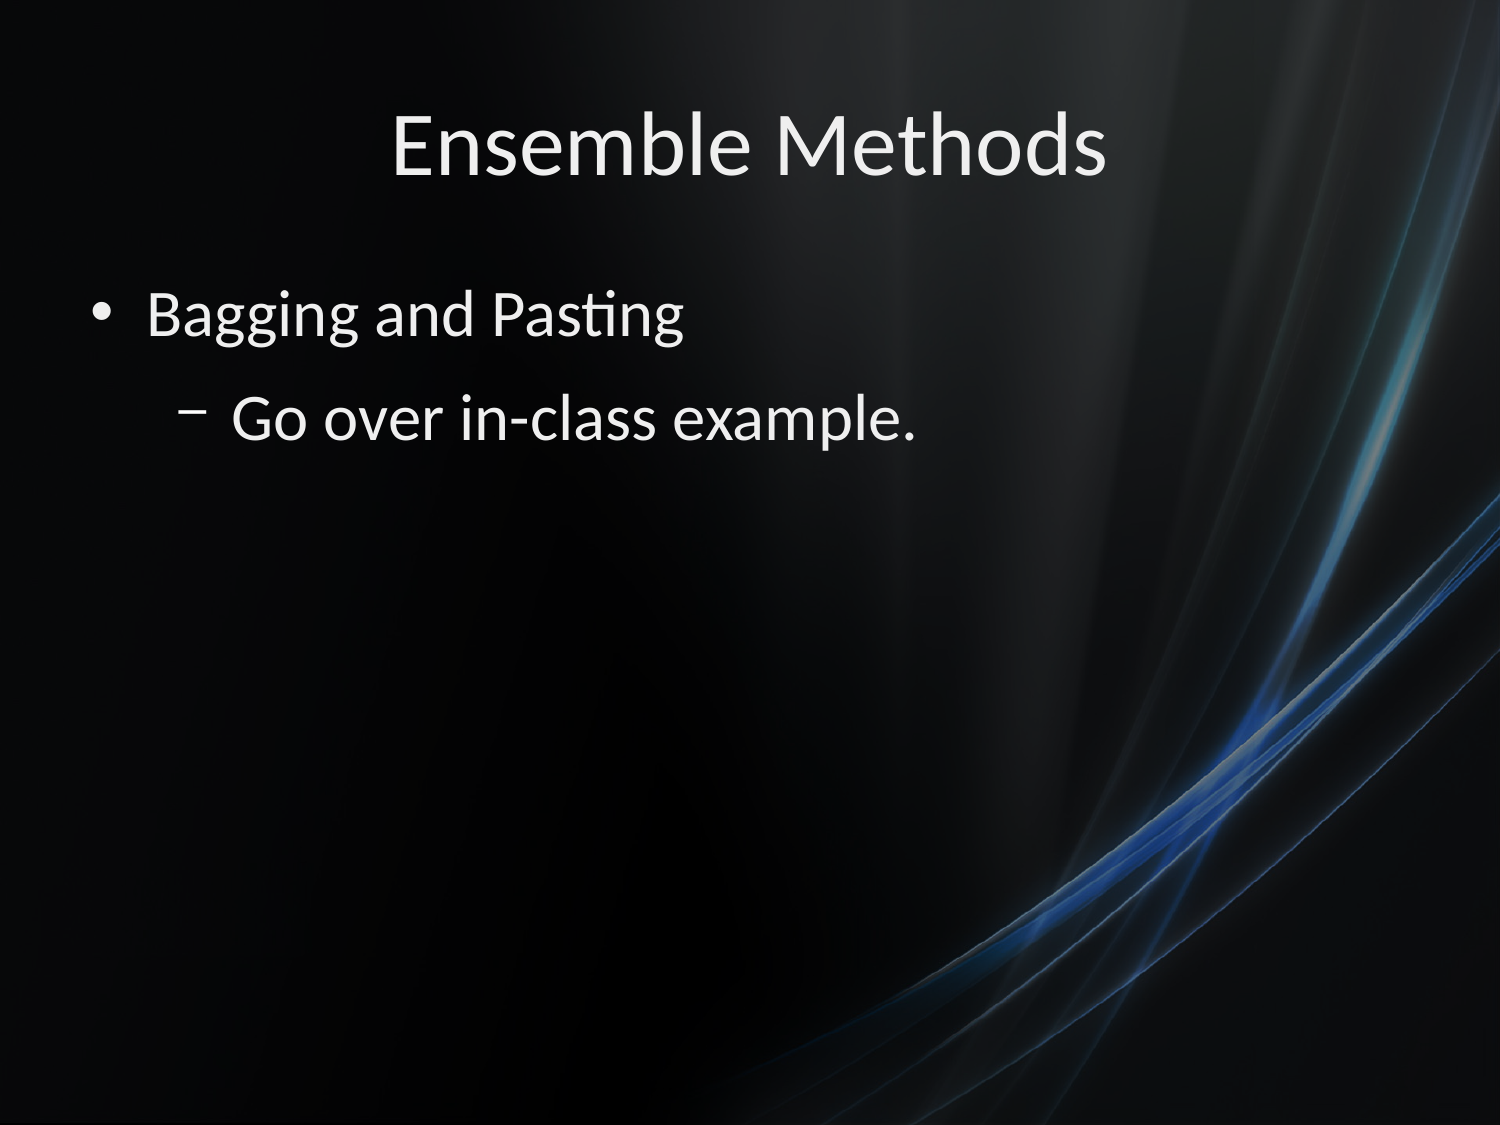

# Ensemble Methods
Bagging and Pasting
Go over in-class example.